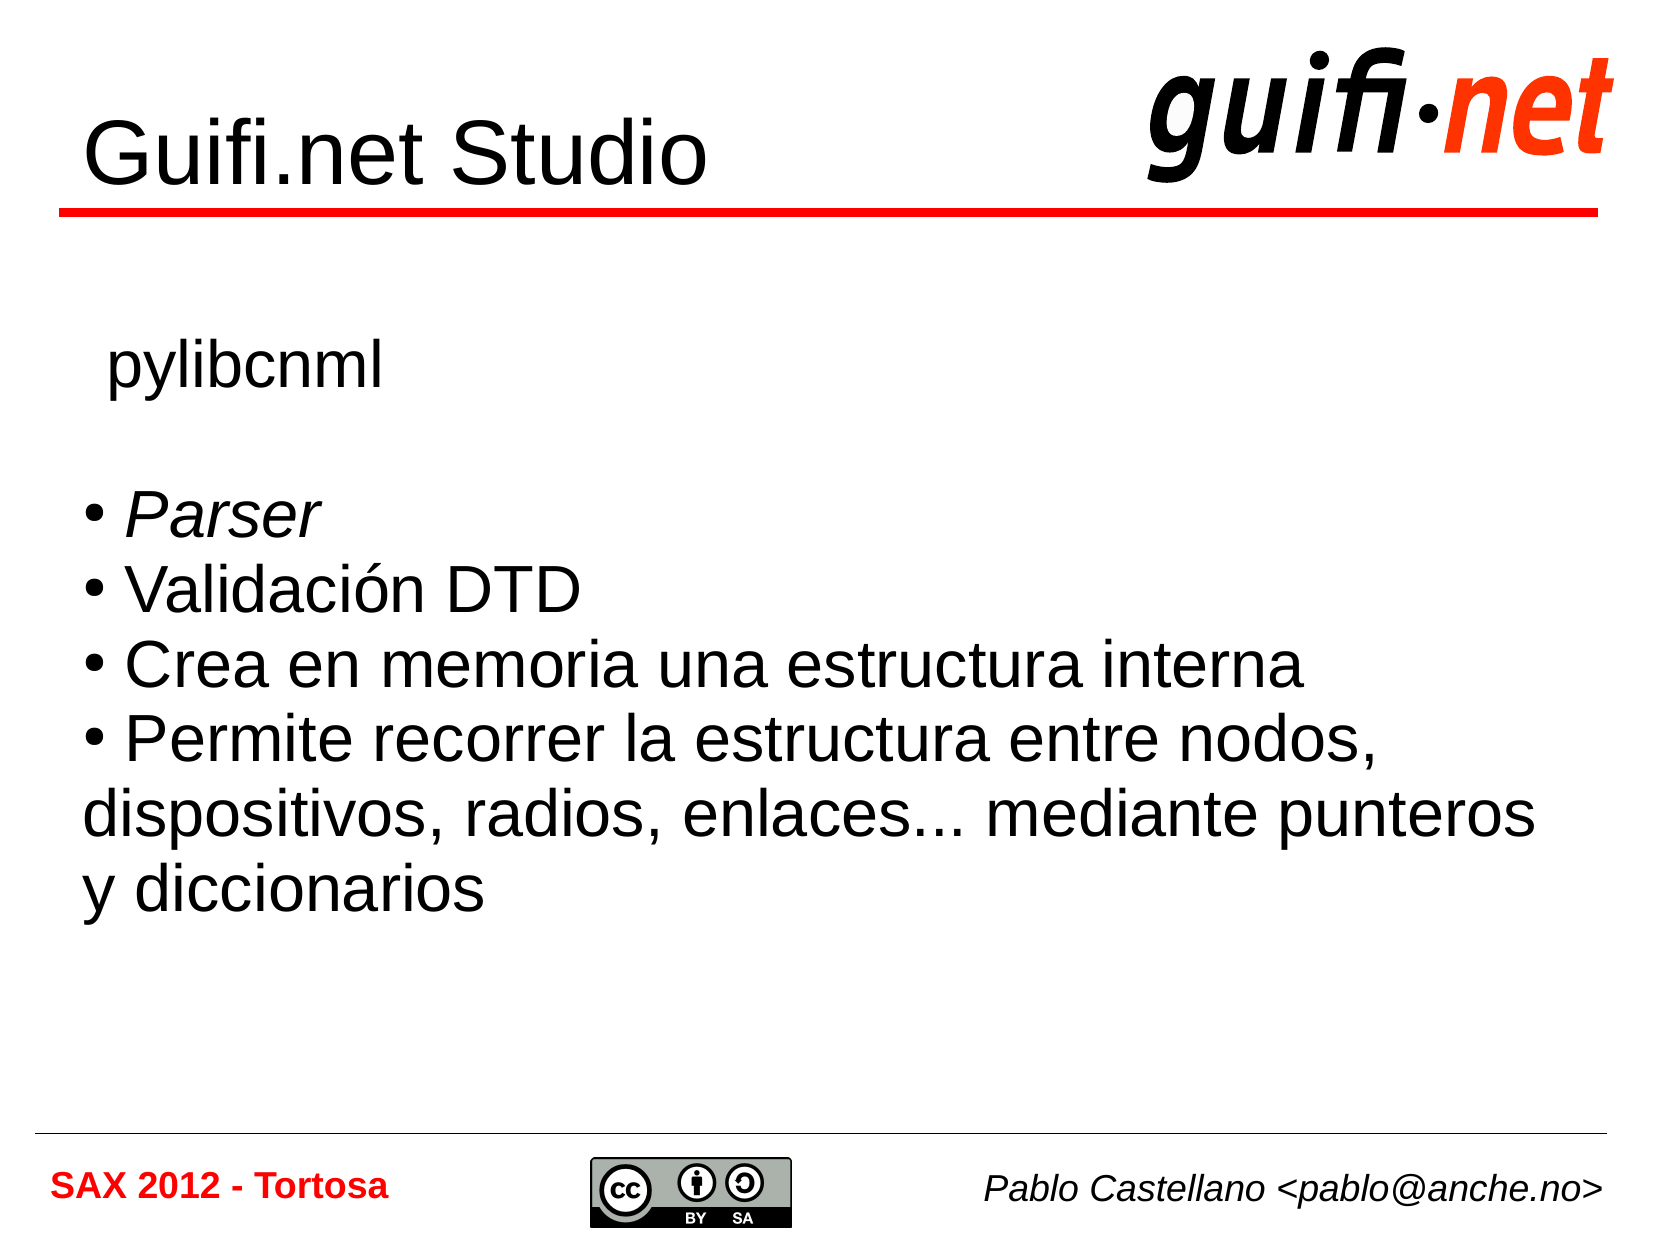

# Guifi.net Studio
pylibcnml
 Parser
 Validación DTD
 Crea en memoria una estructura interna
 Permite recorrer la estructura entre nodos, dispositivos, radios, enlaces... mediante punteros y diccionarios
SAX 2012 - Tortosa
Pablo Castellano <pablo@anche.no>